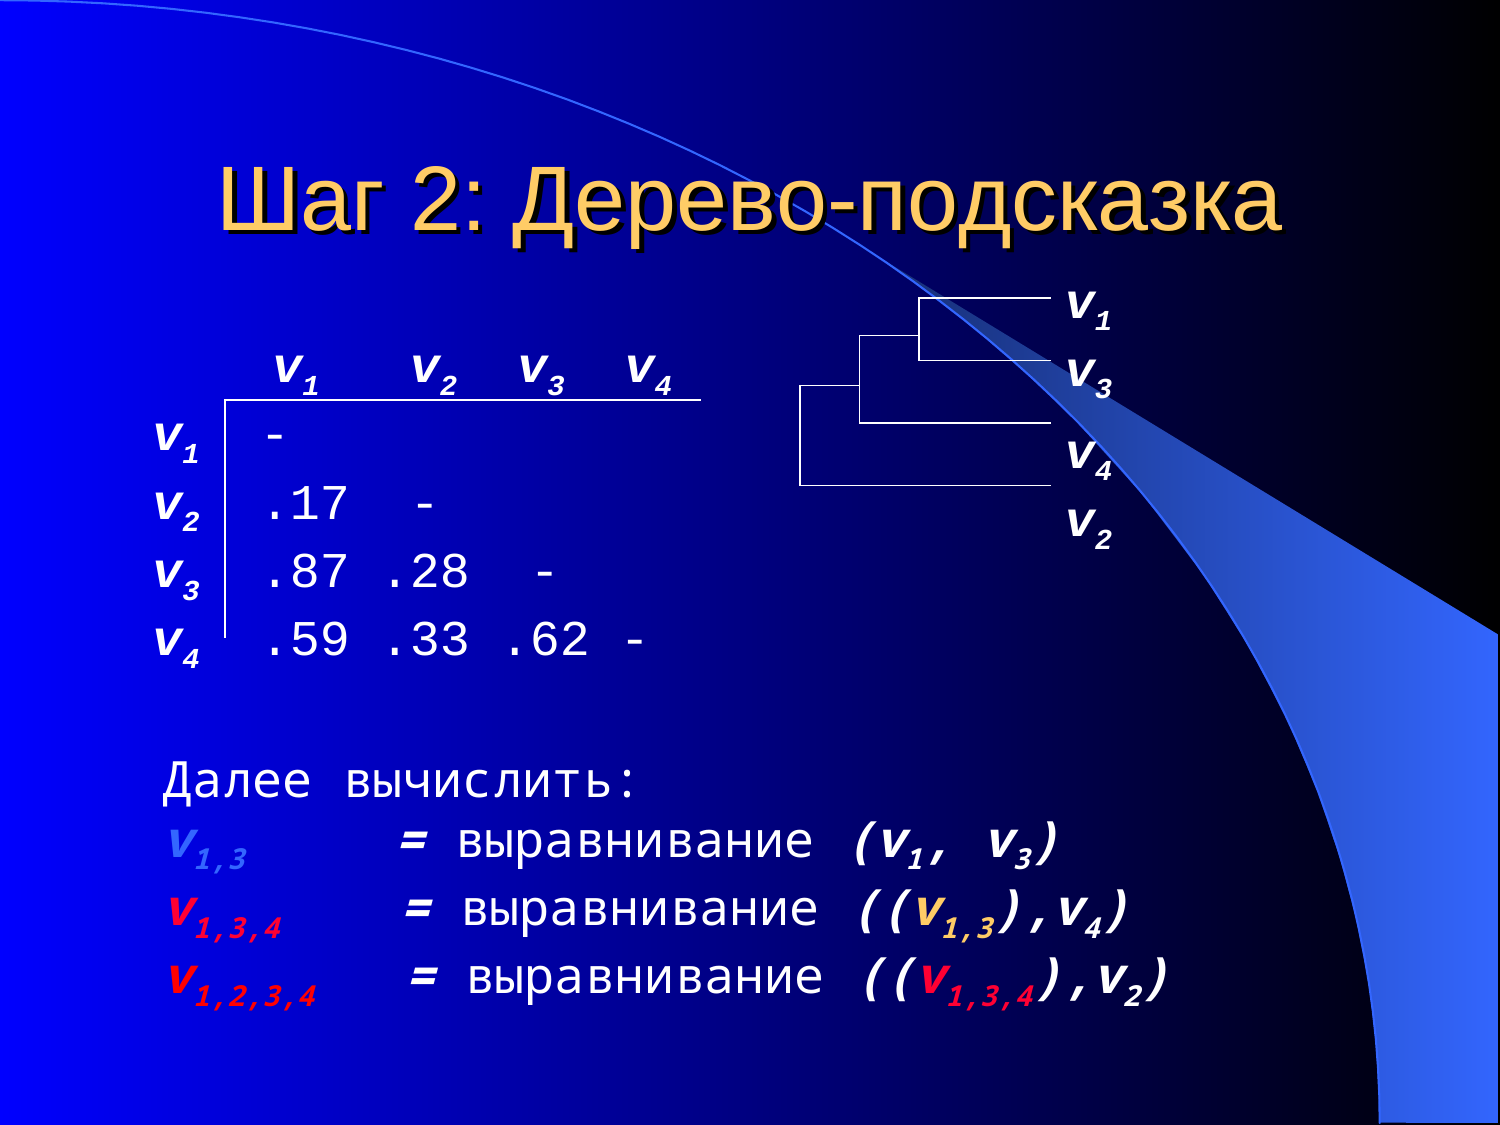

# Шаг 2: Дерево-подсказка
v1
v3
v4
v2
 v1 v2 v3 v4
v1 -
v2 .17 -
v3 .87 .28 -
v4 .59 .33 .62 -
Далее вычислить:
v1,3 = выравнивание (v1, v3)
v1,3,4 = выравнивание ((v1,3),v4)
v1,2,3,4 = выравнивание ((v1,3,4),v2)